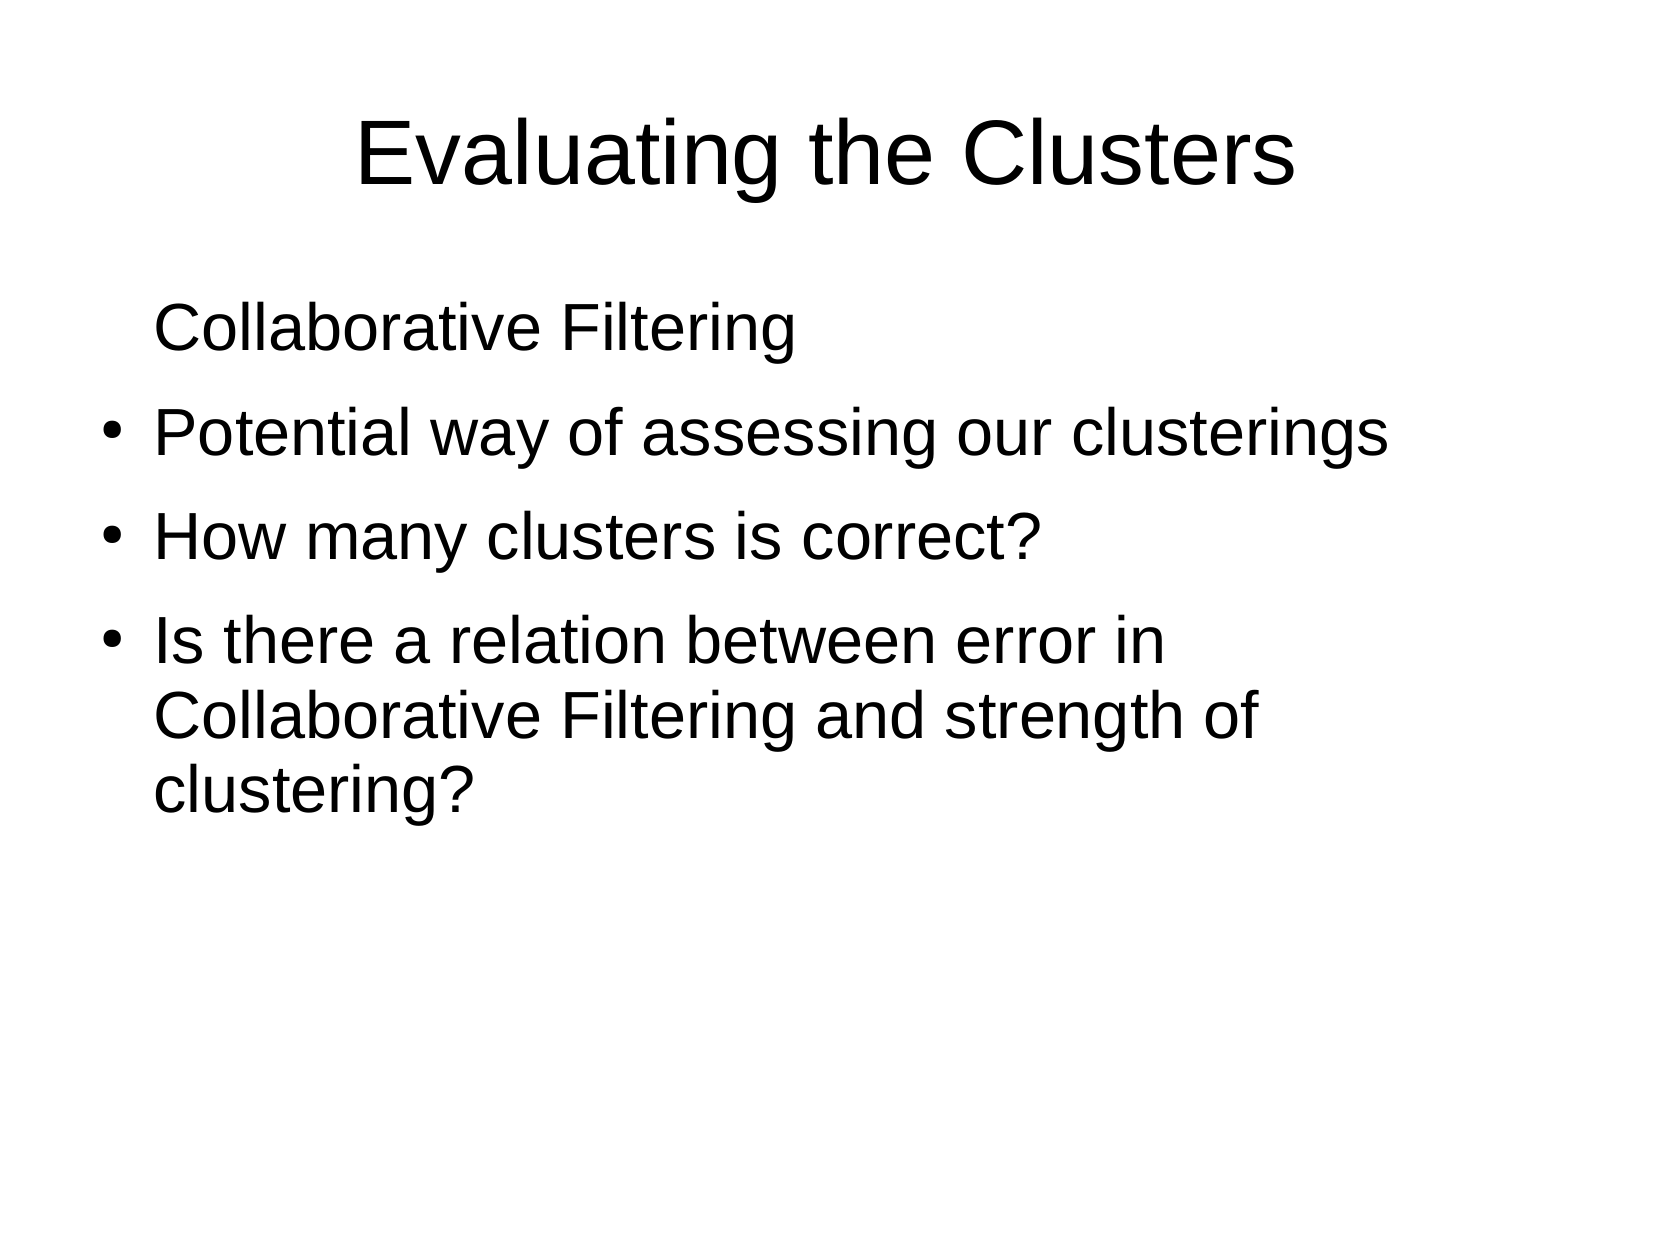

# Evaluating the Clusters
Collaborative Filtering
Potential way of assessing our clusterings
How many clusters is correct?
Is there a relation between error in Collaborative Filtering and strength of clustering?